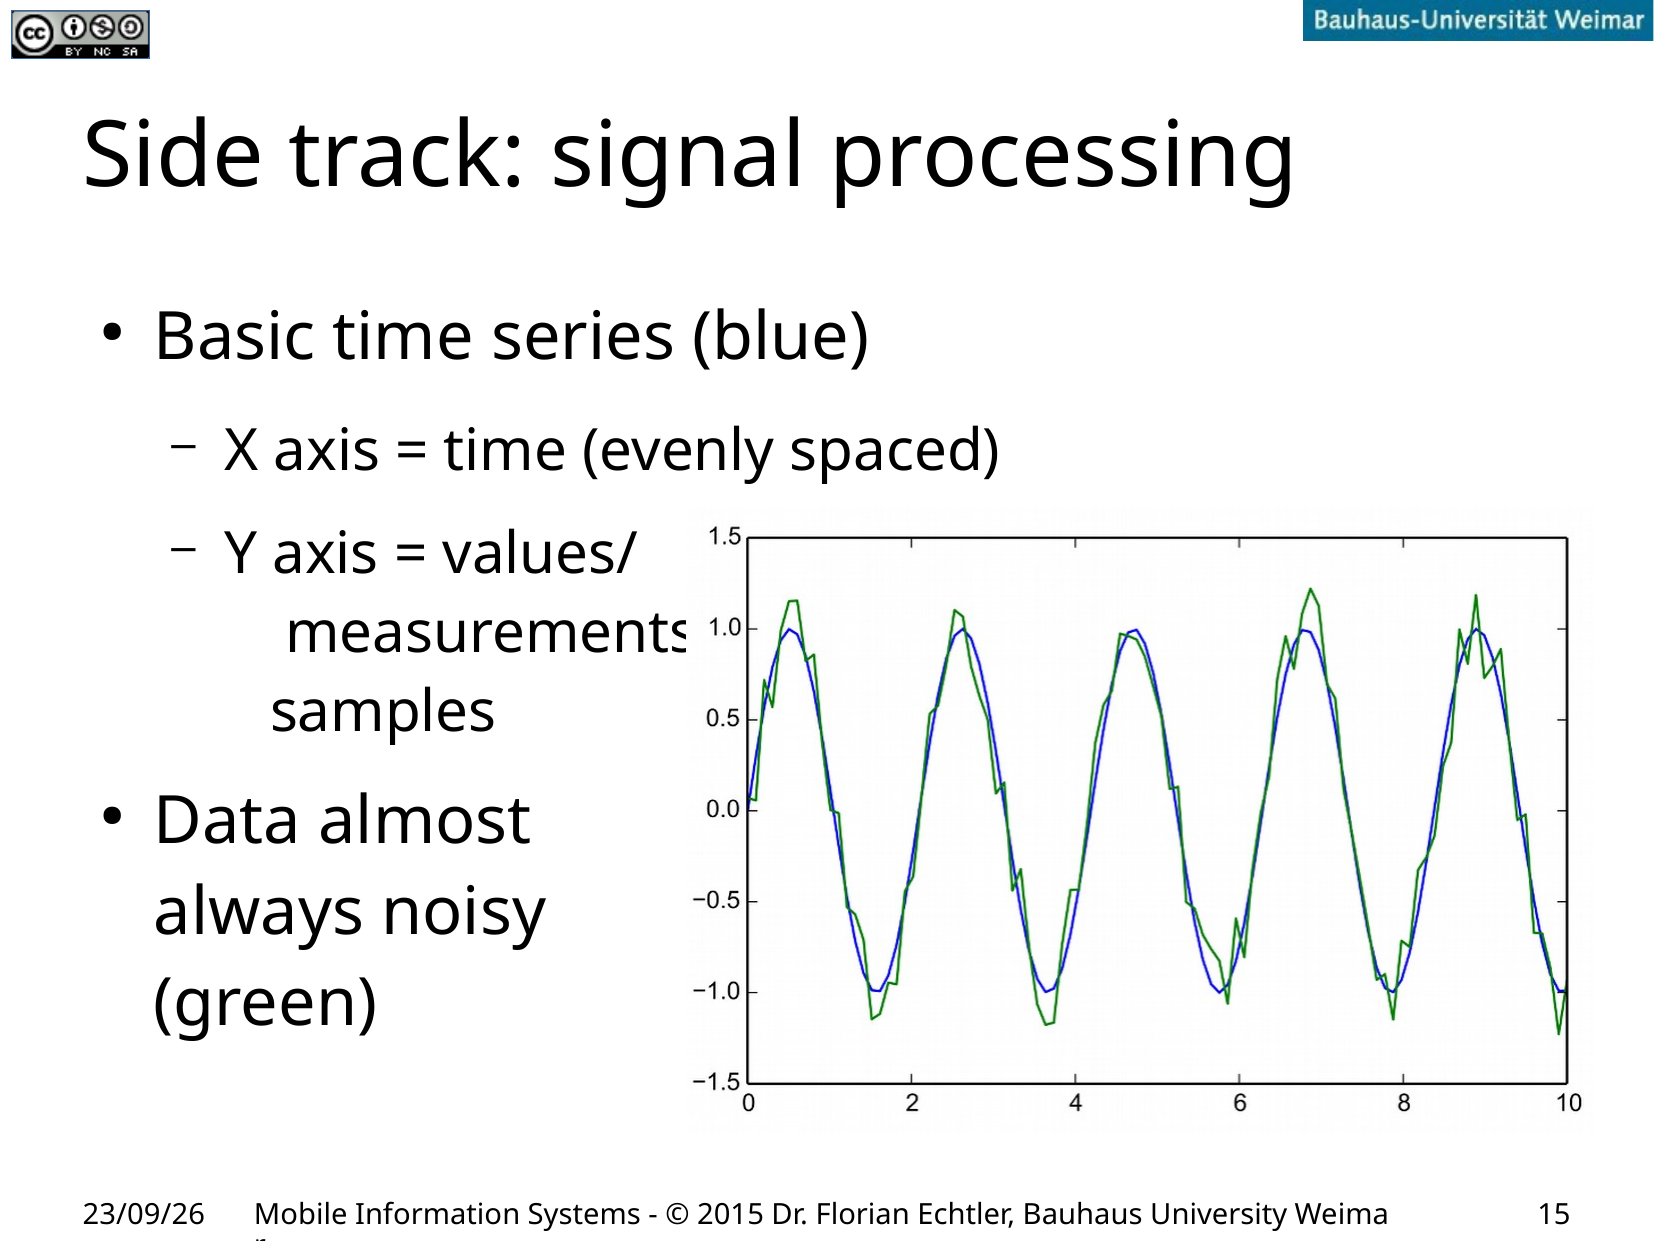

# Side track: signal processing
Basic time series (blue)
X axis = time (evenly spaced)
Y axis = values/ measurements/ samples
Data almost always noisy (green)
Mobile Information Systems - © 2015 Dr. Florian Echtler, Bauhaus University Weimar
15